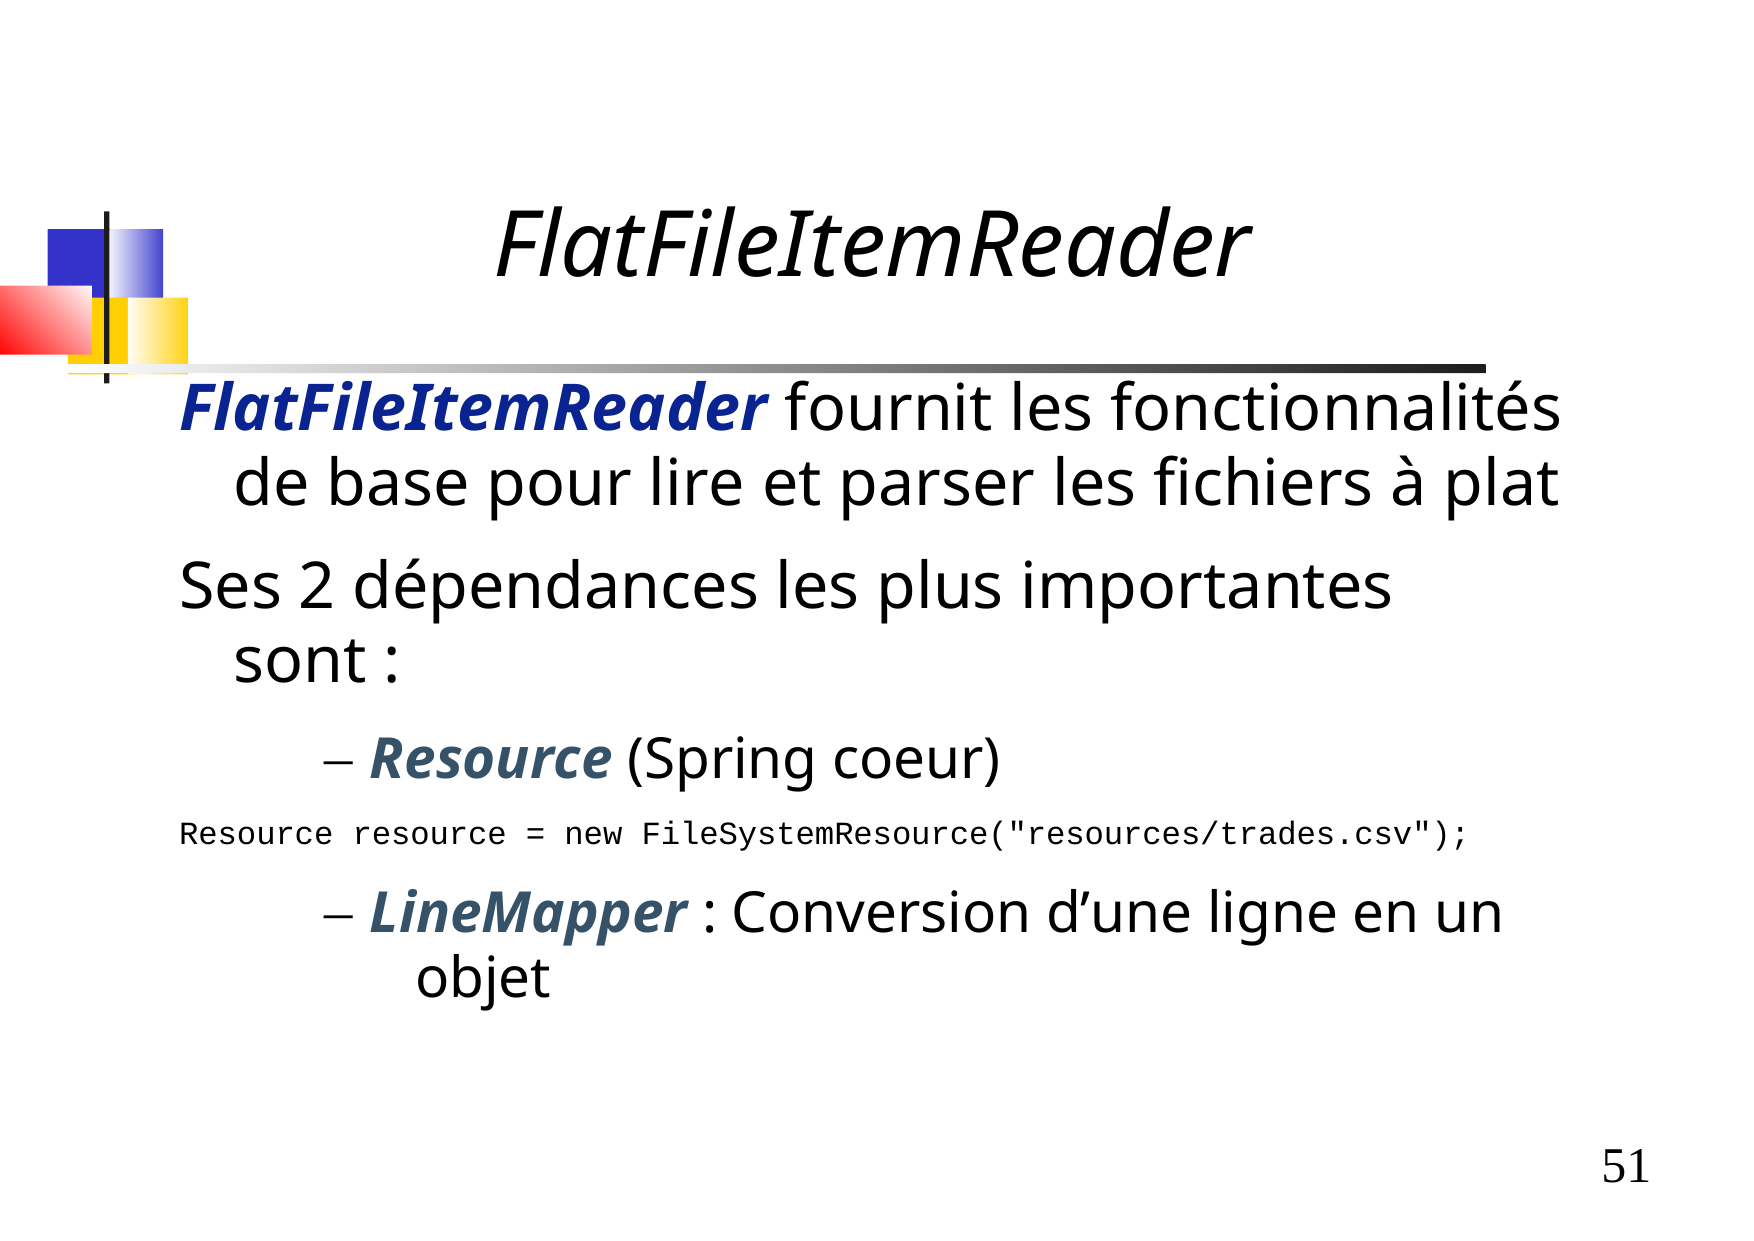

# FlatFileItemReader
FlatFileItemReader fournit les fonctionnalités de base pour lire et parser les fichiers à plat
Ses 2 dépendances les plus importantes sont :
Resource (Spring coeur)
Resource resource = new FileSystemResource("resources/trades.csv");
LineMapper : Conversion d’une ligne en un objet